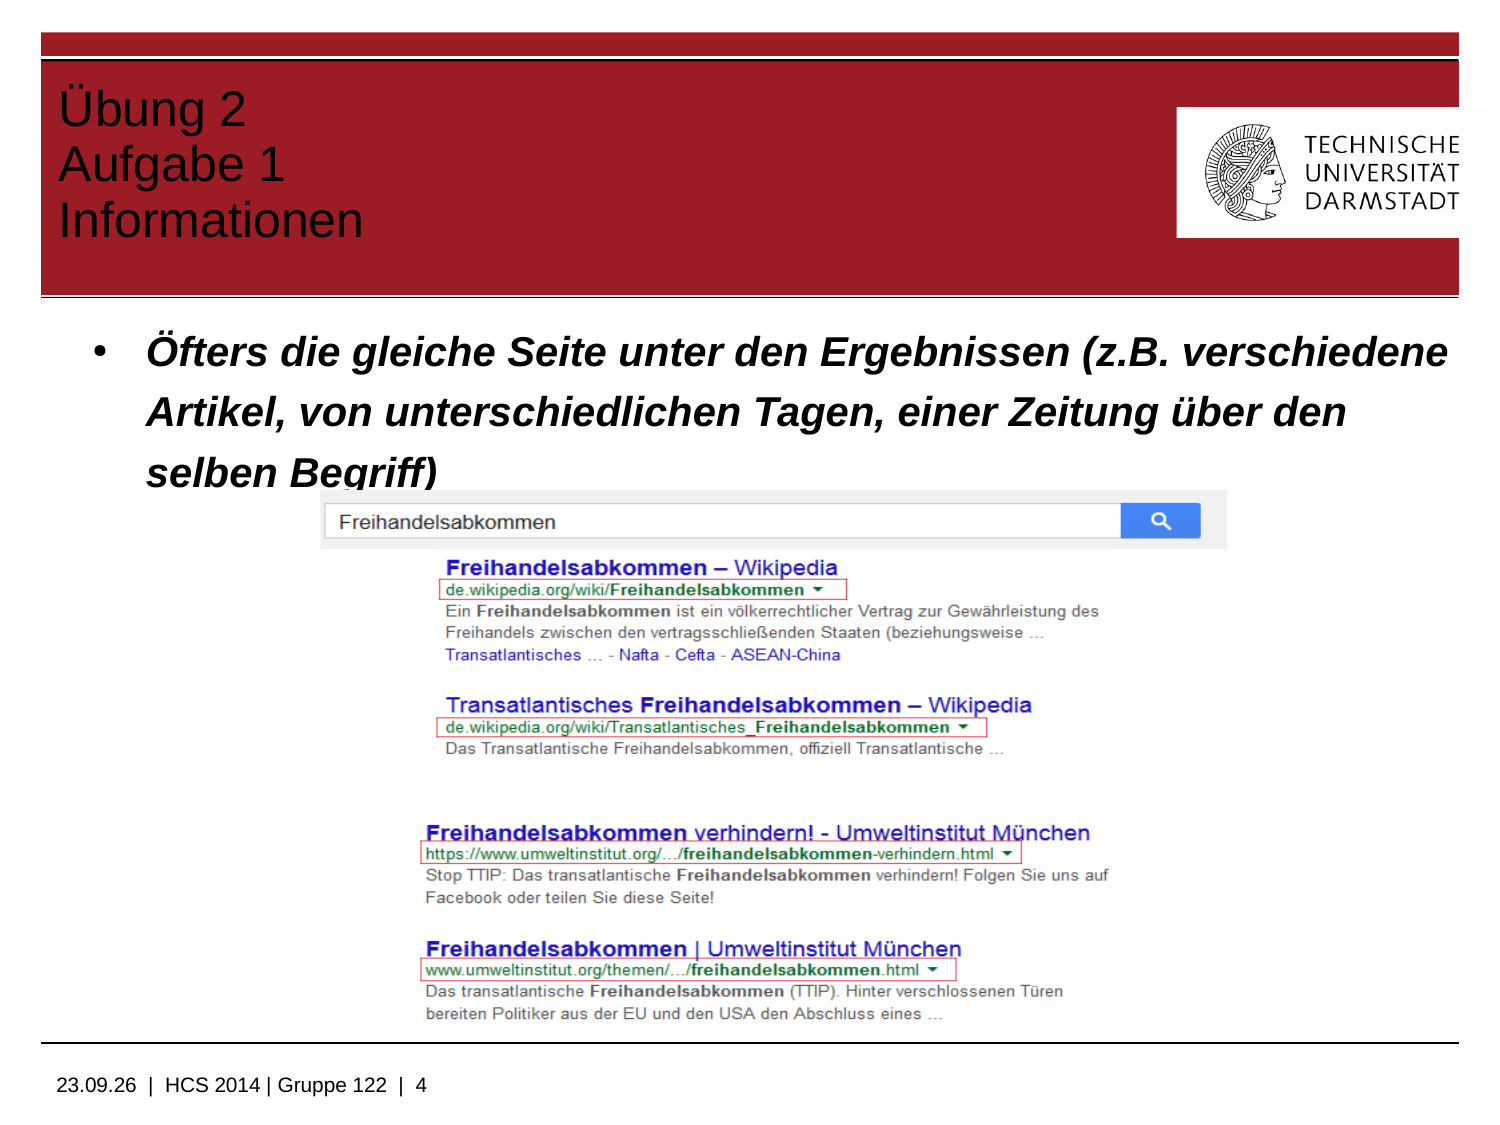

# Übung 2 Aufgabe 1 Informationen
Öfters die gleiche Seite unter den Ergebnissen (z.B. verschiedene Artikel, von unterschiedlichen Tagen, einer Zeitung über den selben Begriff)